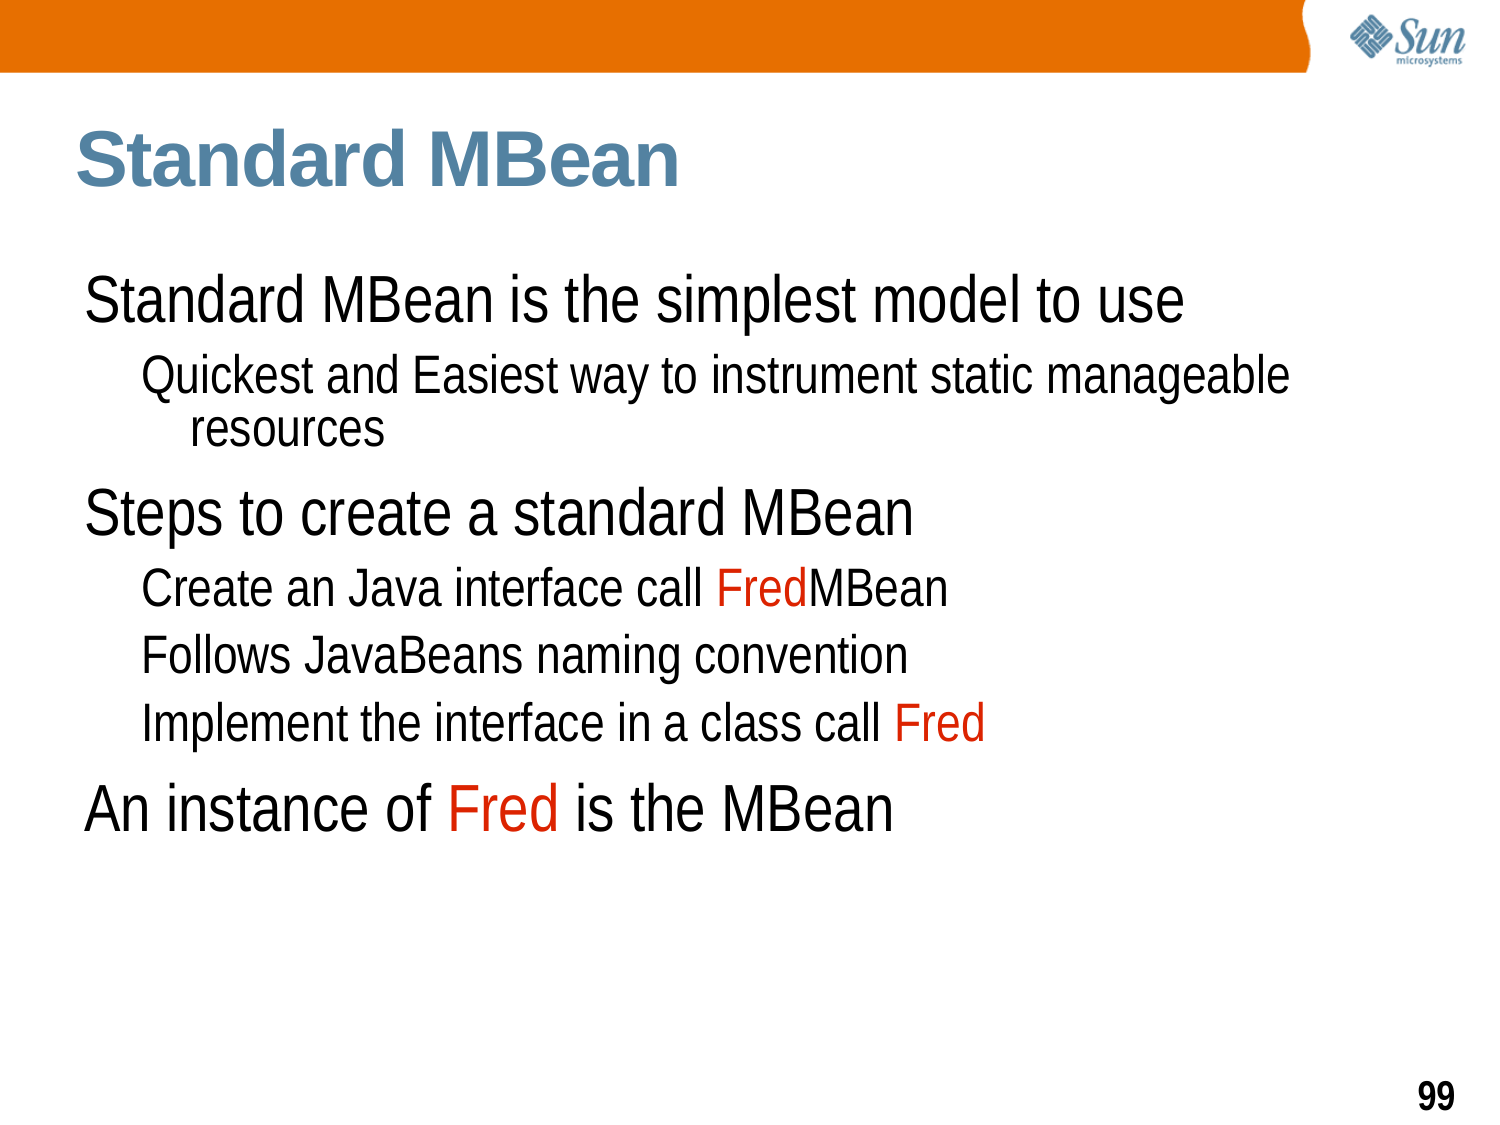

# Standard MBean
Standard MBean is the simplest model to use
Quickest and Easiest way to instrument static manageable resources
Steps to create a standard MBean
Create an Java interface call FredMBean
Follows JavaBeans naming convention
Implement the interface in a class call Fred
An instance of Fred is the MBean